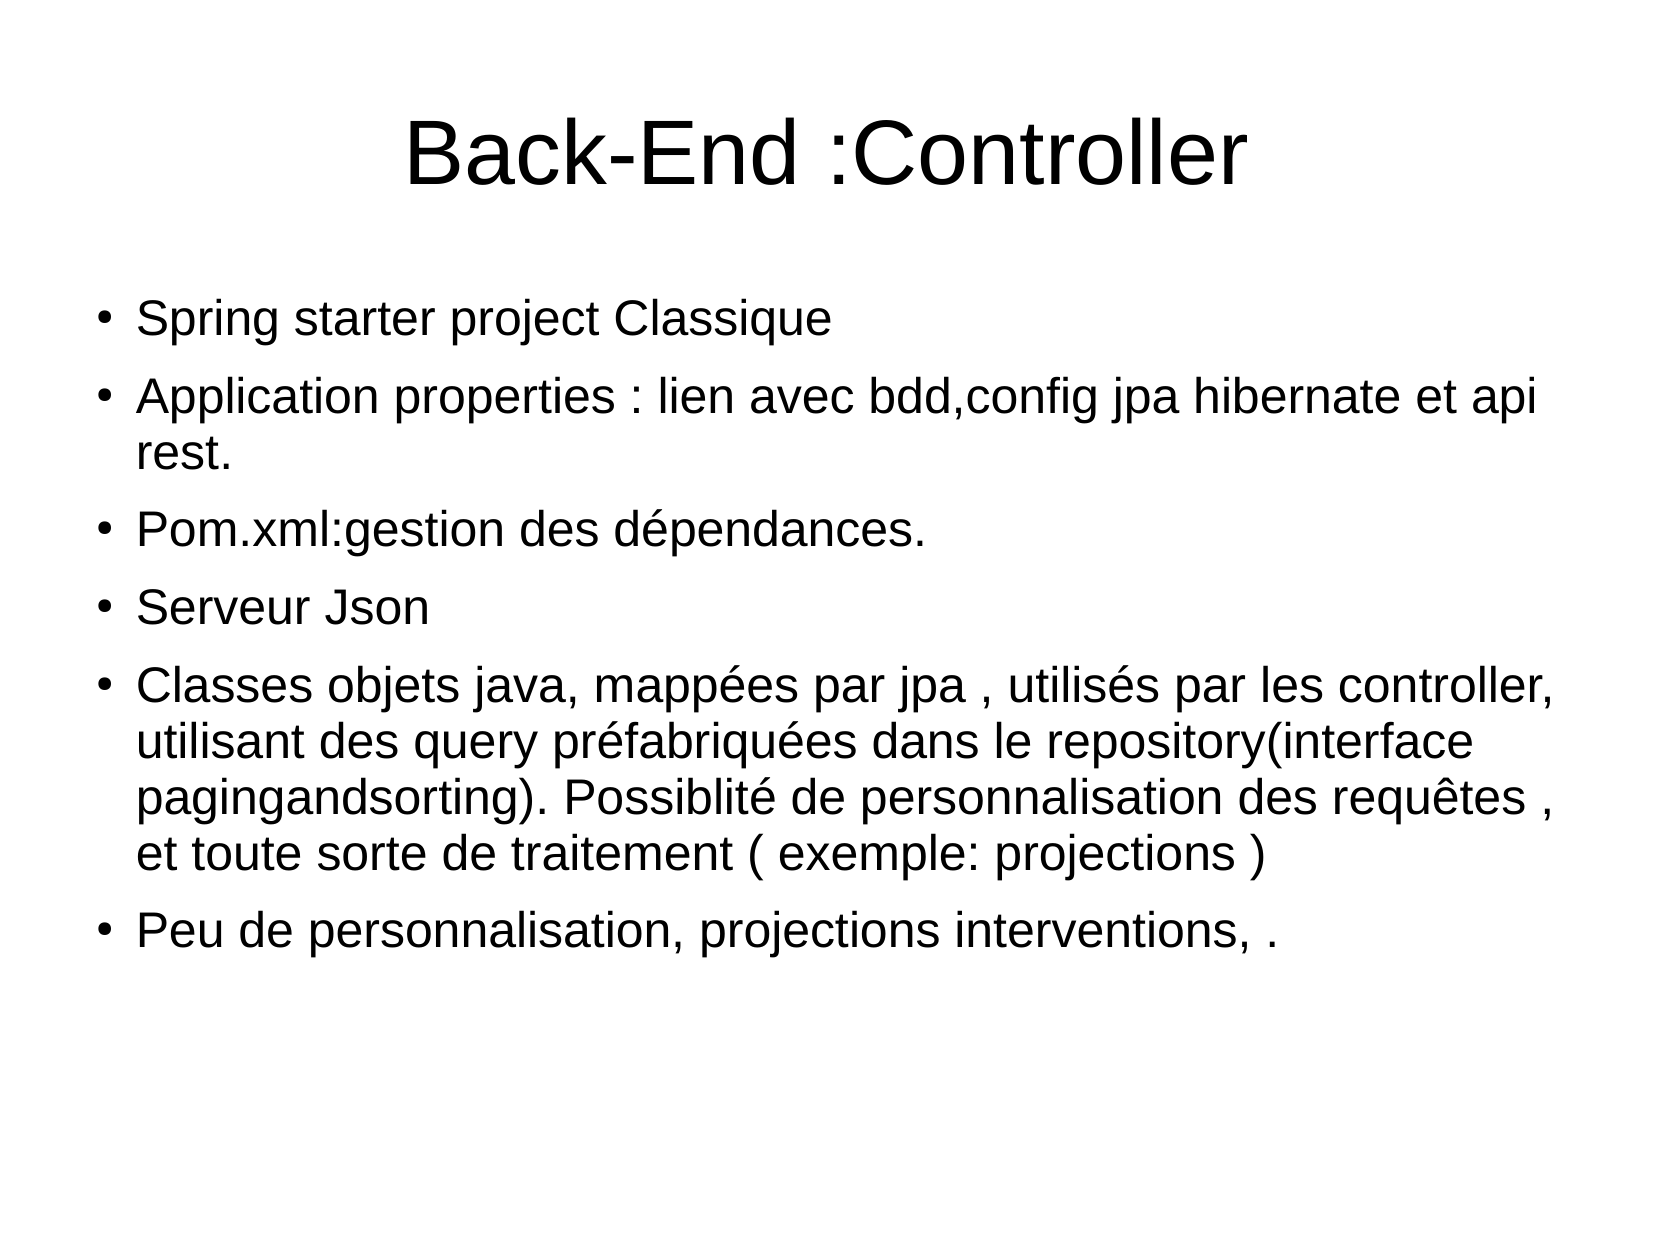

# Back-End :Controller
Spring starter project Classique
Application properties : lien avec bdd,config jpa hibernate et api rest.
Pom.xml:gestion des dépendances.
Serveur Json
Classes objets java, mappées par jpa , utilisés par les controller, utilisant des query préfabriquées dans le repository(interface pagingandsorting). Possiblité de personnalisation des requêtes , et toute sorte de traitement ( exemple: projections )
Peu de personnalisation, projections interventions, .